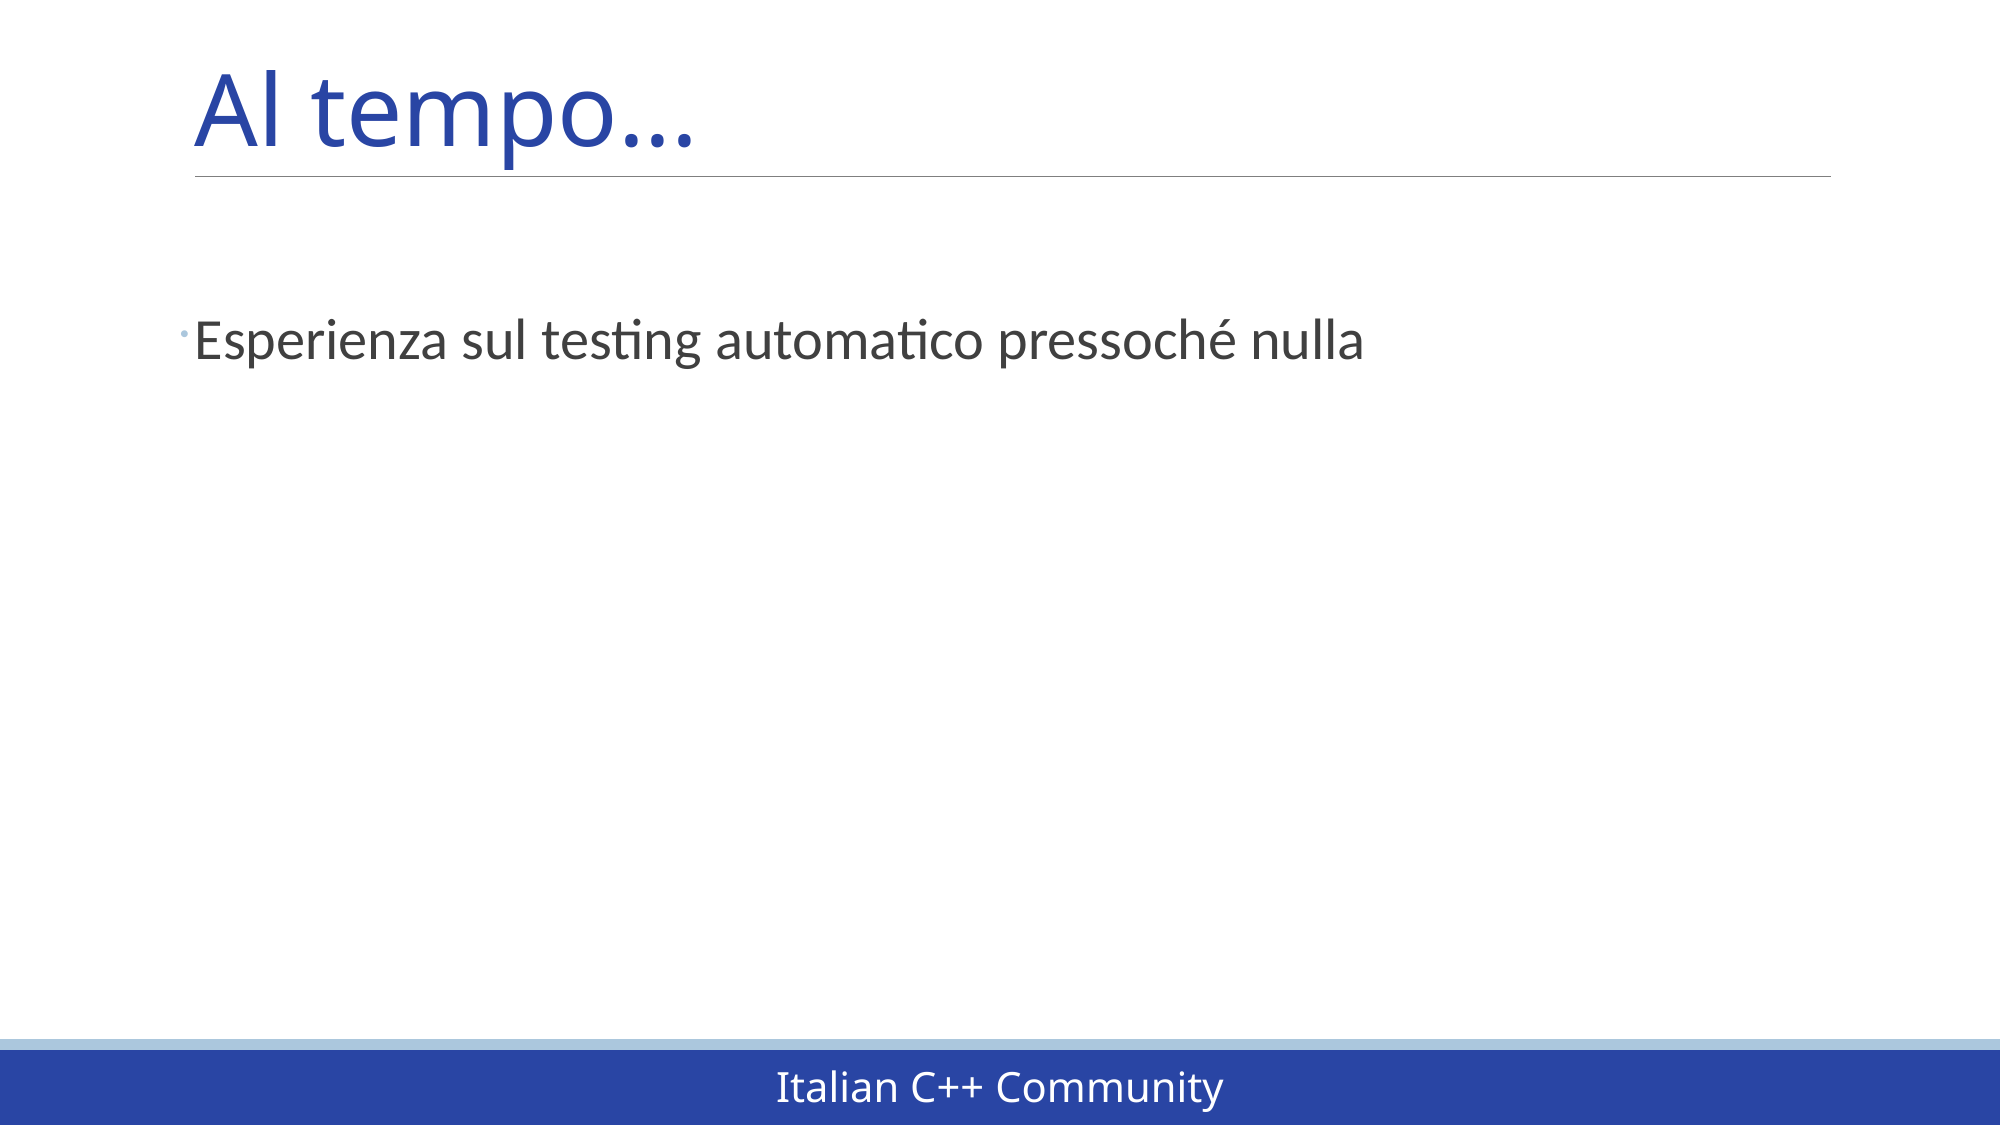

# Al tempo...
Esperienza sul testing automatico pressoché nulla